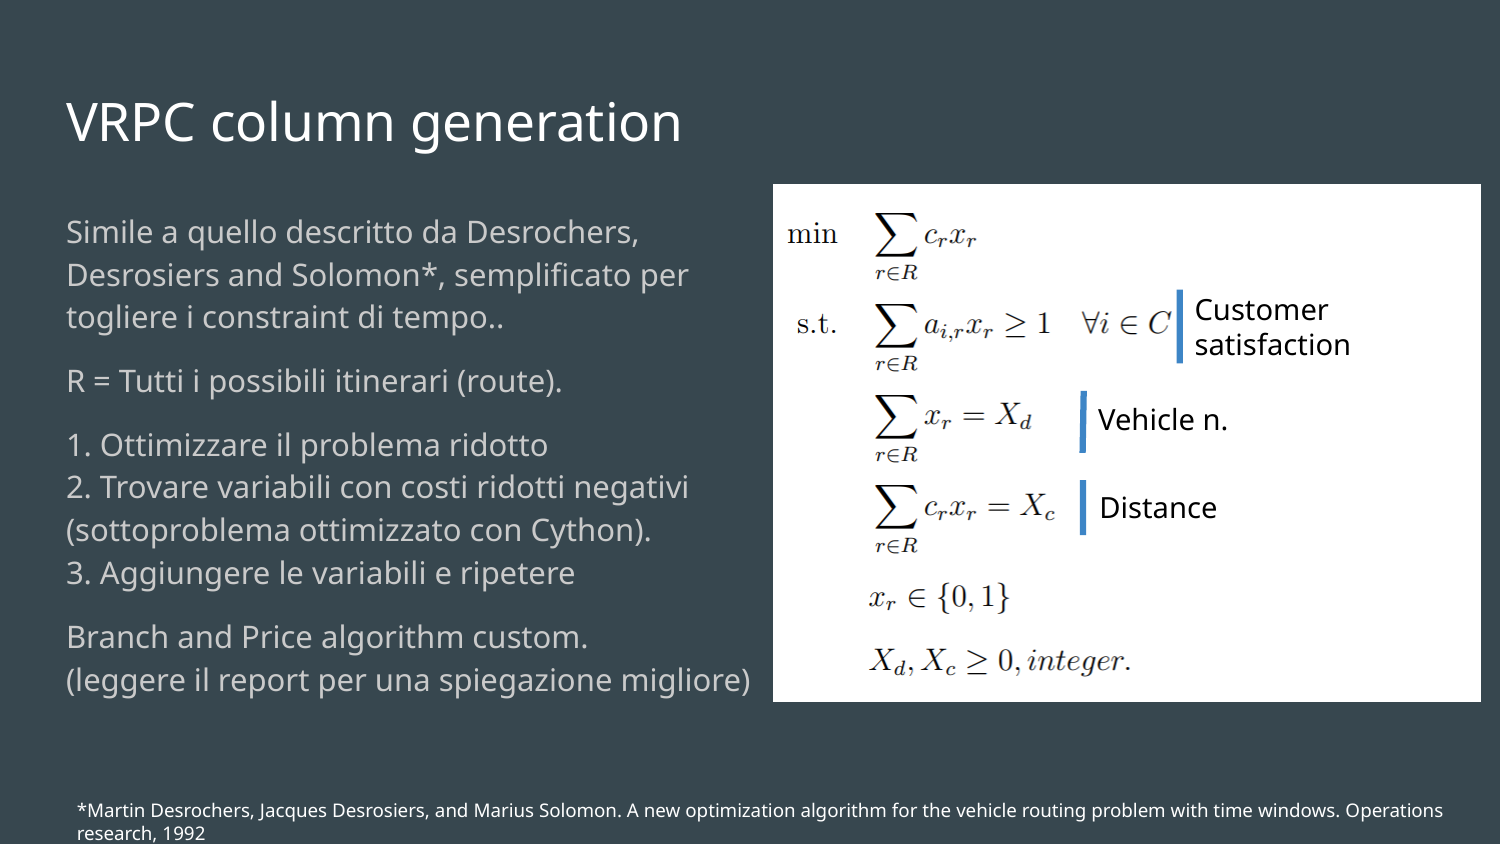

# VRPC column generation
Simile a quello descritto da Desrochers, Desrosiers and Solomon*, semplificato per togliere i constraint di tempo..
R = Tutti i possibili itinerari (route).
1. Ottimizzare il problema ridotto
2. Trovare variabili con costi ridotti negativi (sottoproblema ottimizzato con Cython).
3. Aggiungere le variabili e ripetere
Branch and Price algorithm custom.
(leggere il report per una spiegazione migliore)
Customer satisfaction
Vehicle n.
Distance
*Martin Desrochers, Jacques Desrosiers, and Marius Solomon. A new optimization algorithm for the vehicle routing problem with time windows. Operations research, 1992